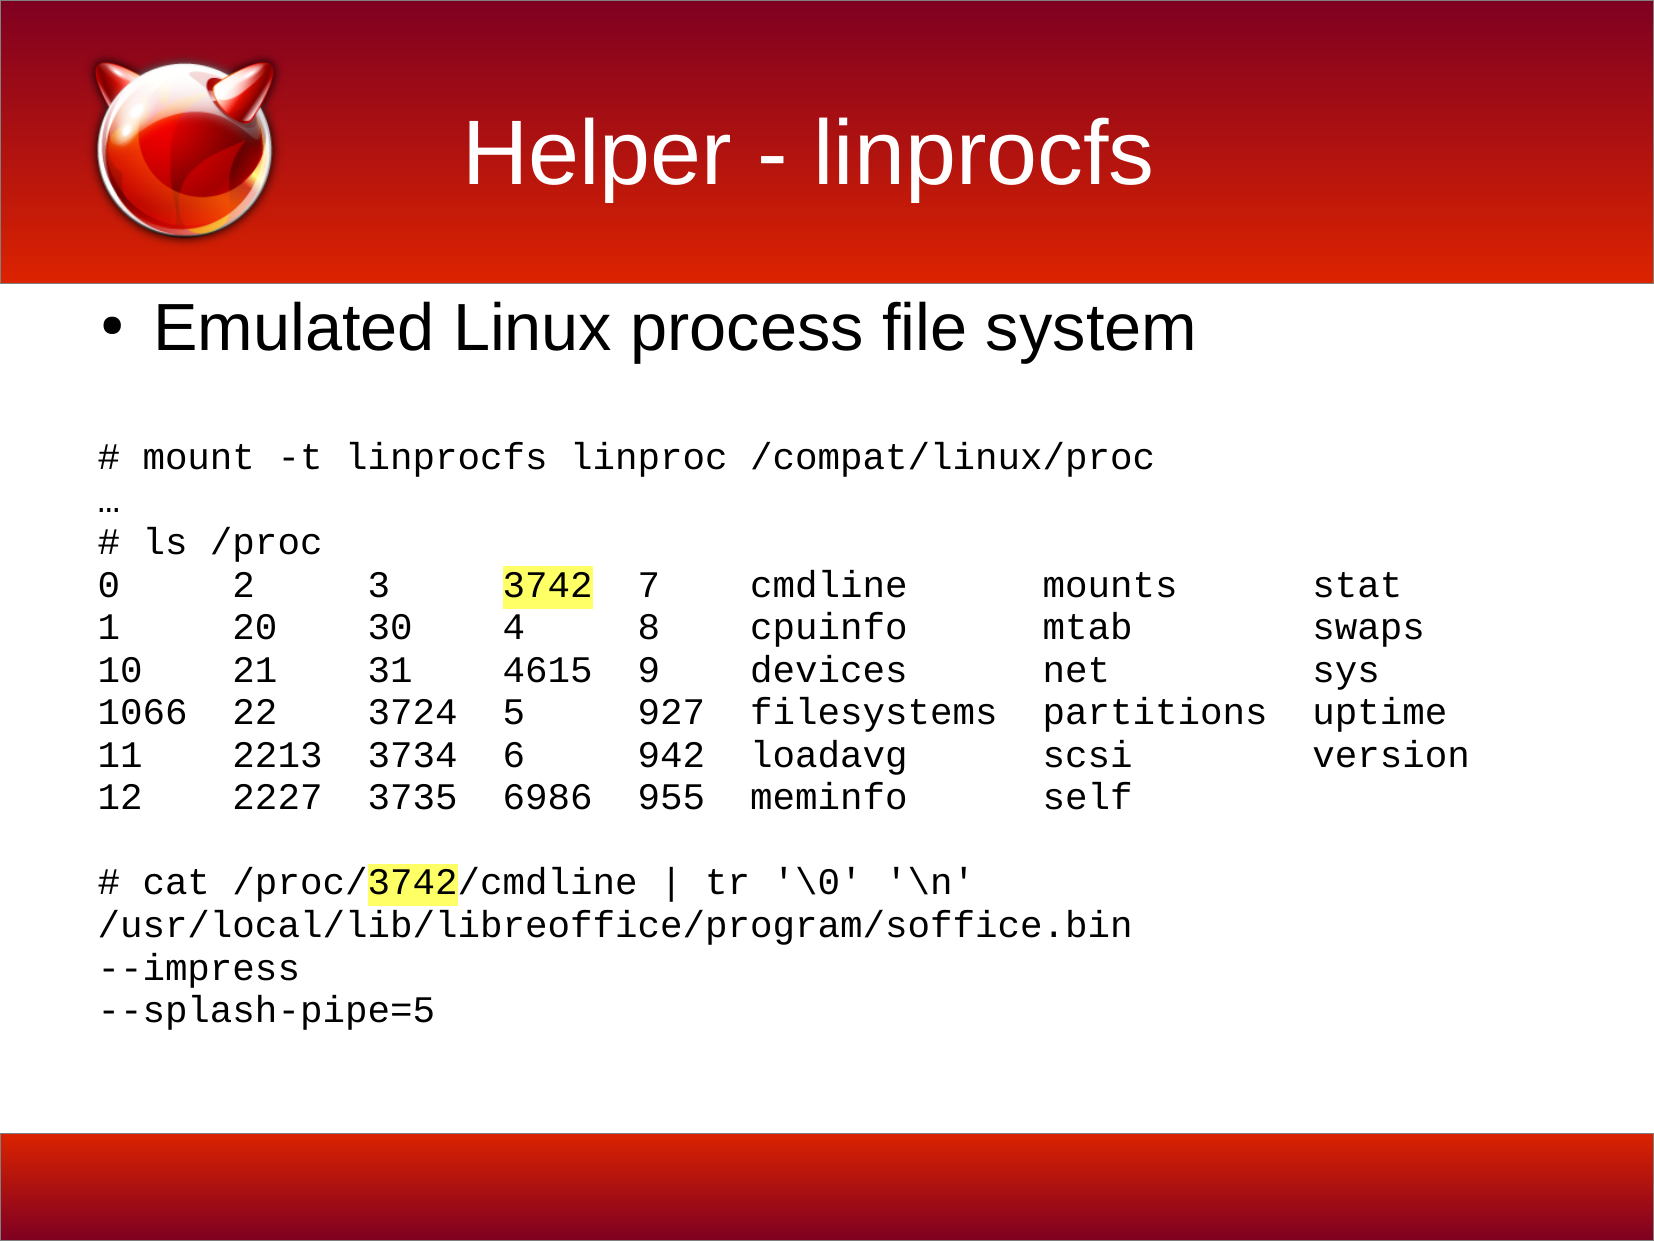

# Helper - linprocfs
Emulated Linux process file system
# mount -t linprocfs linproc /compat/linux/proc
…
# ls /proc
0 2 3 3742 7 cmdline mounts stat
1 20 30 4 8 cpuinfo mtab swaps
10 21 31 4615 9 devices net sys
1066 22 3724 5 927 filesystems partitions uptime
11 2213 3734 6 942 loadavg scsi version
12 2227 3735 6986 955 meminfo self
# cat /proc/3742/cmdline | tr '\0' '\n'
/usr/local/lib/libreoffice/program/soffice.bin
--impress
--splash-pipe=5